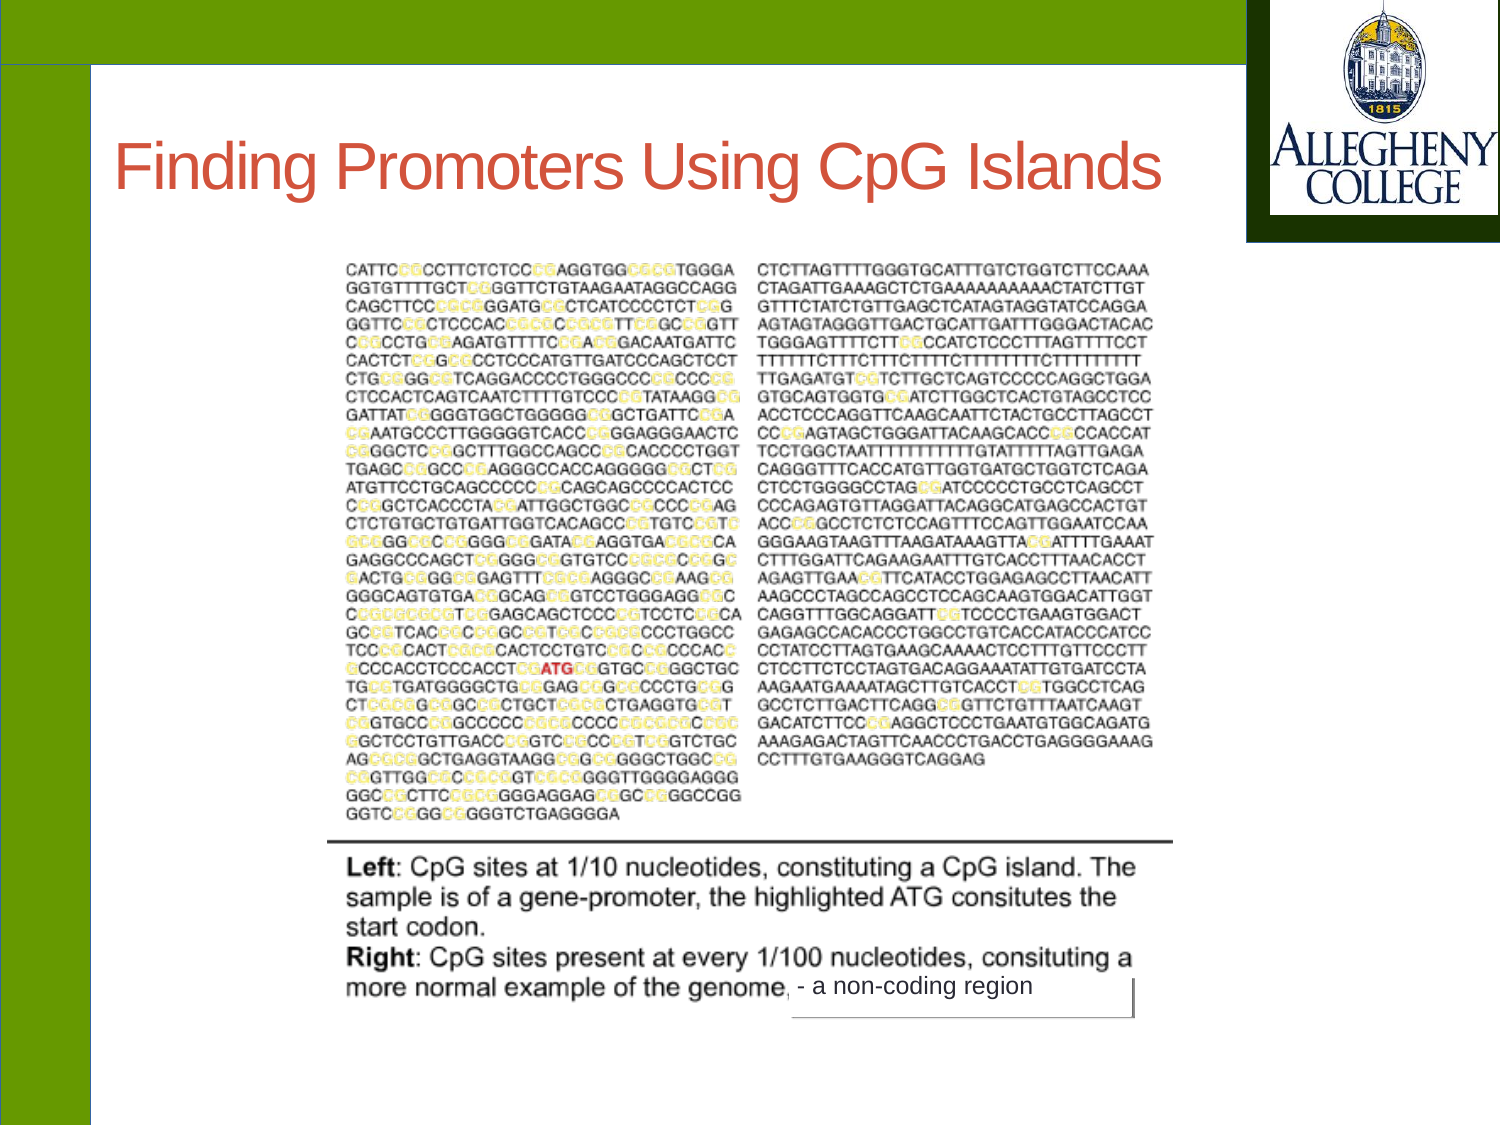

# Finding Promoters Using CpG Islands
- a non-coding region